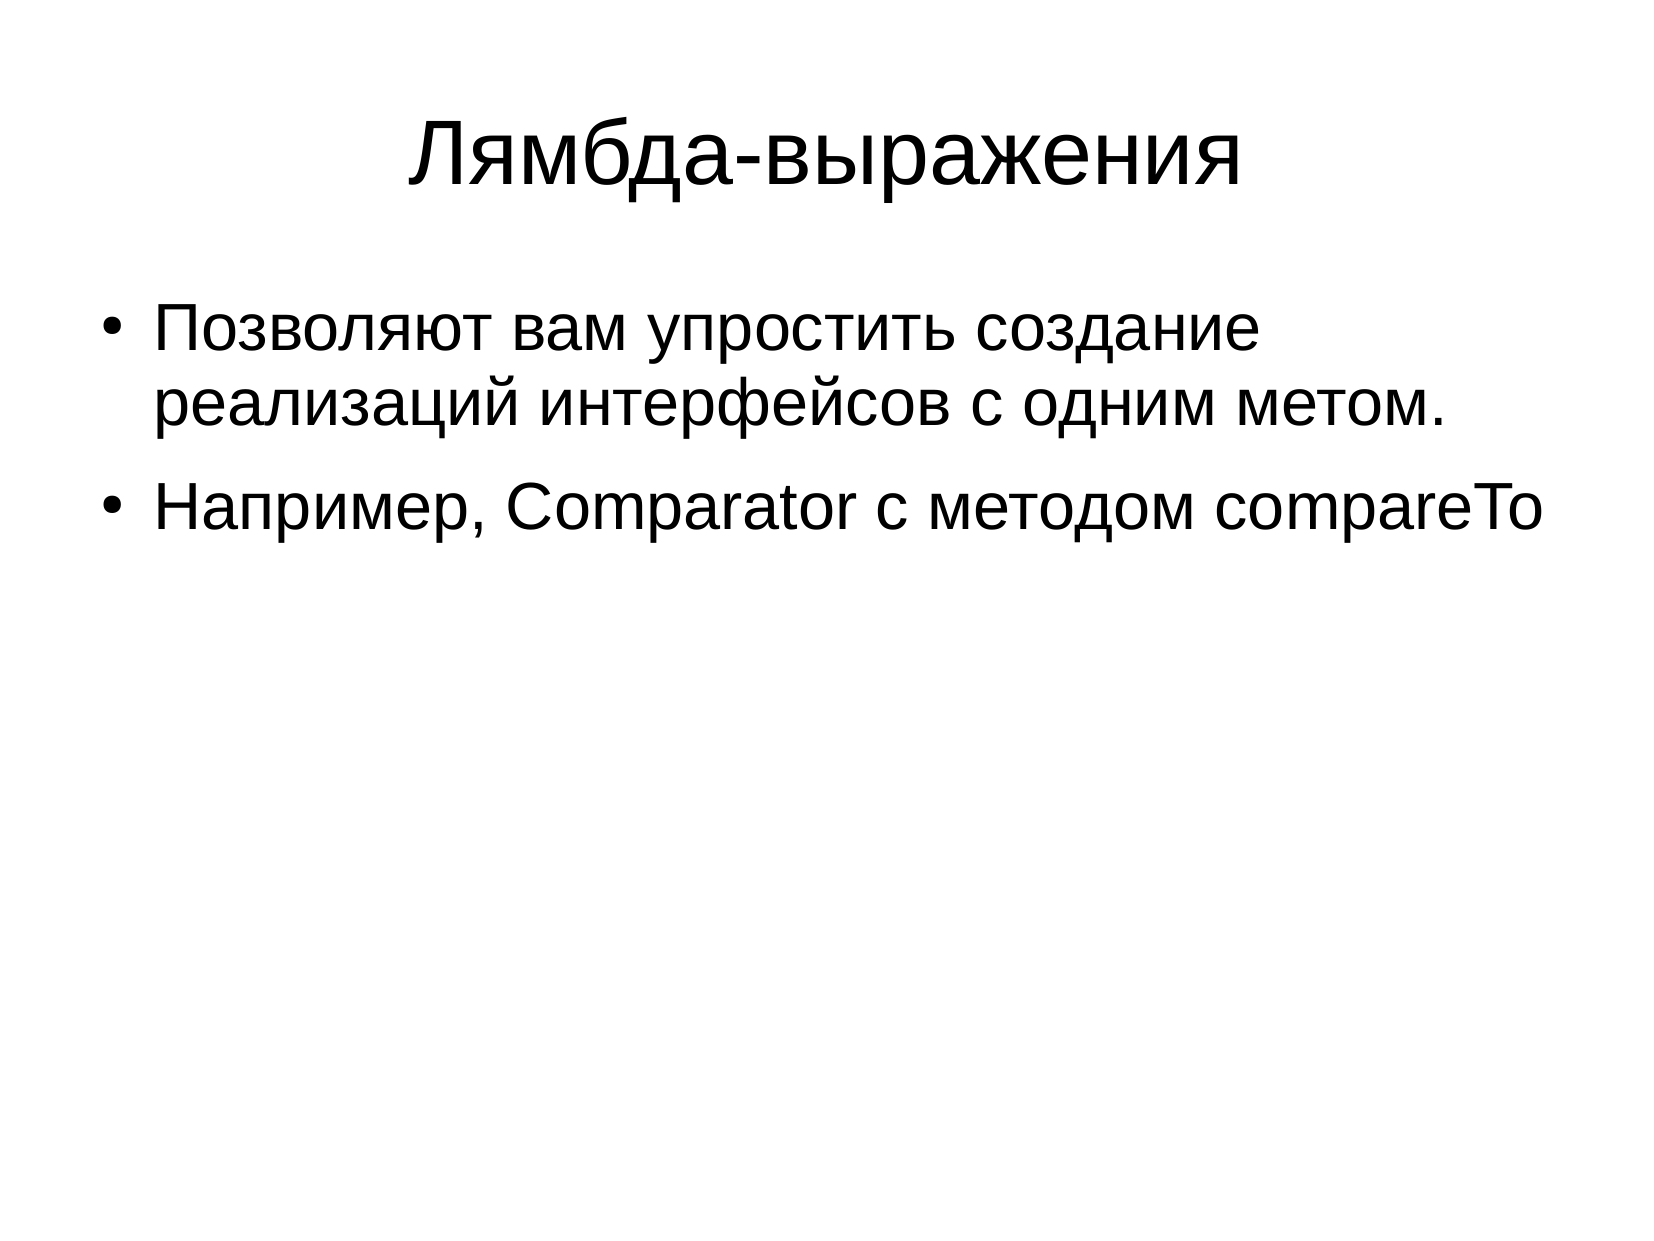

# Лямбда-выражения
Позволяют вам упростить создание реализаций интерфейсов с одним метом.
Например, Comparator с методом compareTo